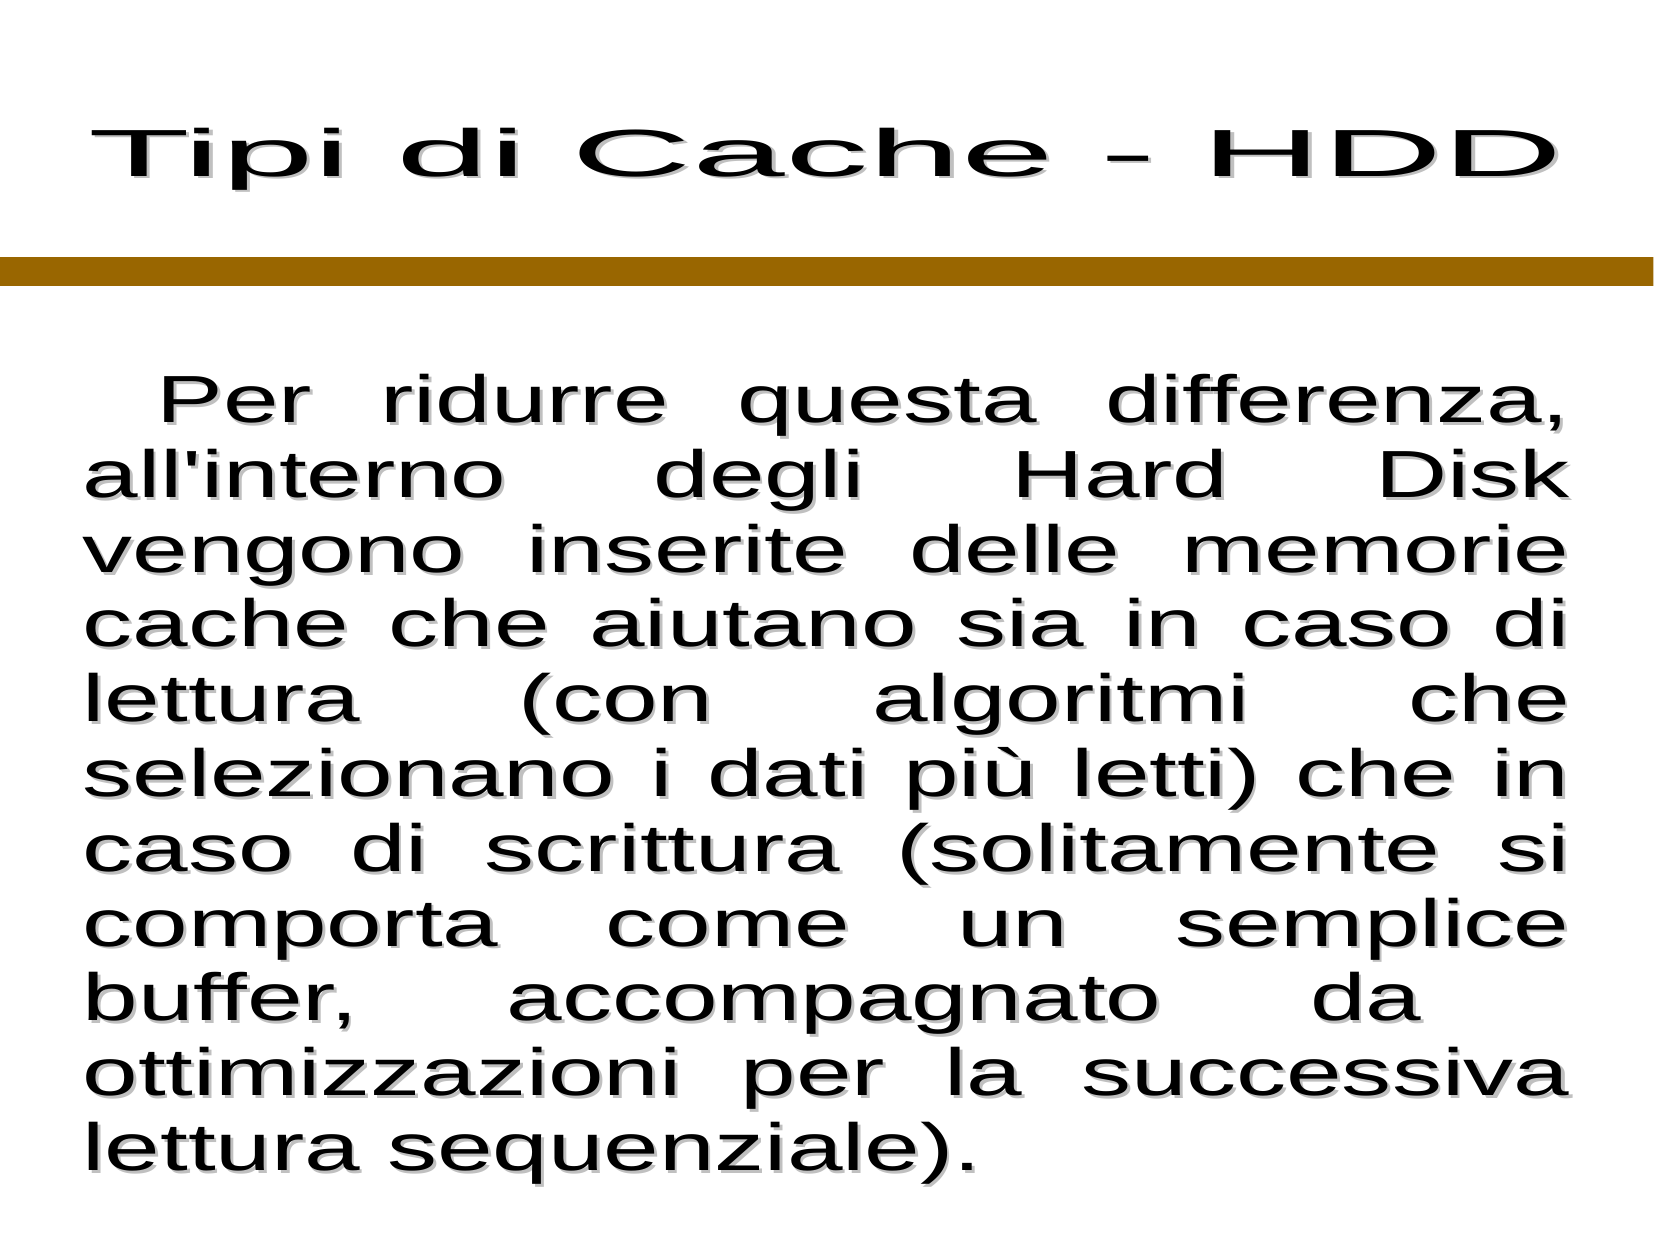

# Tipi di Cache - HDD
	Per ridurre questa differenza, all'interno degli Hard Disk vengono inserite delle memorie cache che aiutano sia in caso di lettura (con algoritmi che selezionano i dati più letti) che in caso di scrittura (solitamente si comporta come un semplice buffer, accompagnato da ottimizzazioni per la successiva lettura sequenziale).